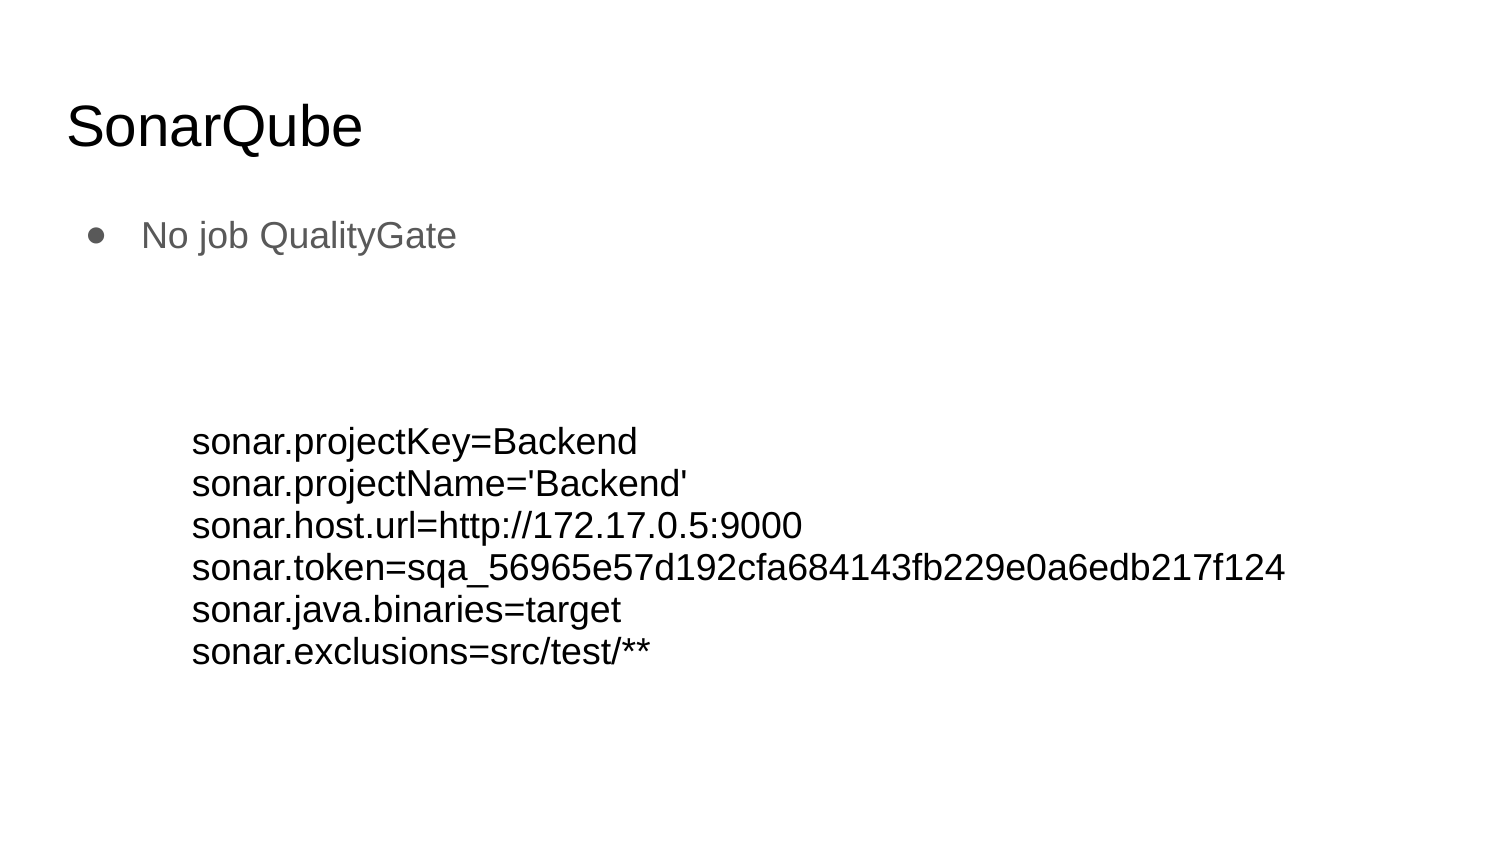

# SonarQube
No job QualityGate
sonar.projectKey=Backend
sonar.projectName='Backend'
sonar.host.url=http://172.17.0.5:9000
sonar.token=sqa_56965e57d192cfa684143fb229e0a6edb217f124
sonar.java.binaries=target
sonar.exclusions=src/test/**